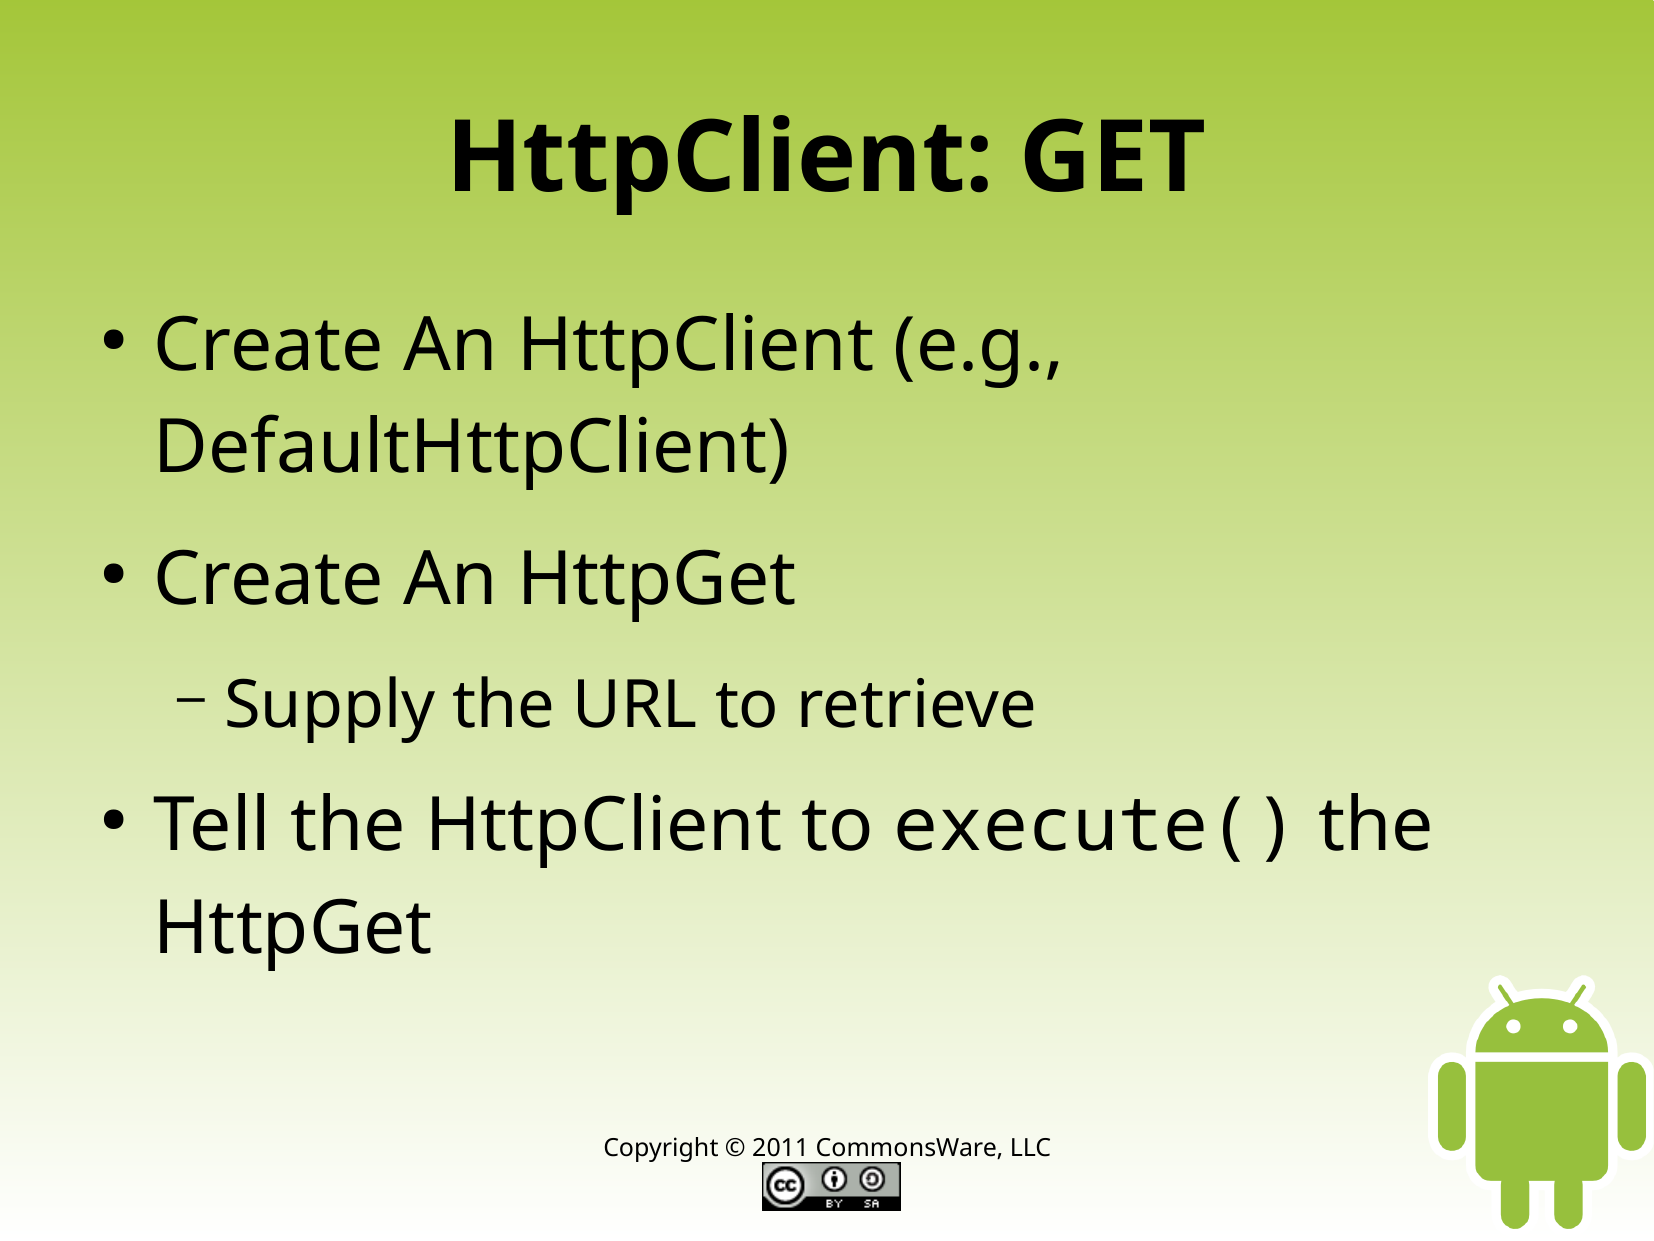

# HttpClient: GET
Create An HttpClient (e.g., DefaultHttpClient)
Create An HttpGet
Supply the URL to retrieve
Tell the HttpClient to execute() the HttpGet